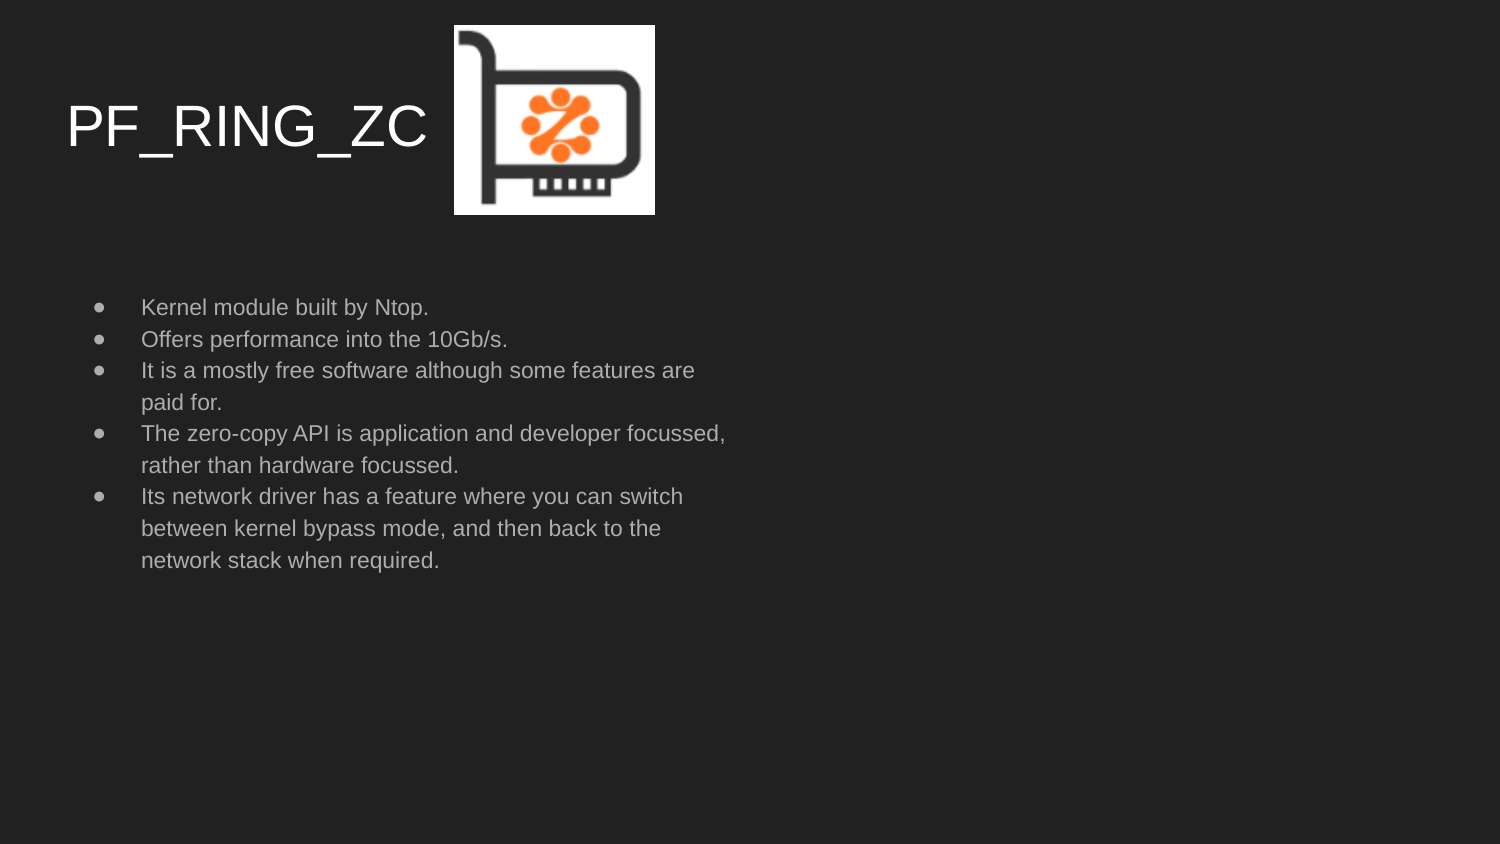

# PF_RING_ZC
Kernel module built by Ntop.
Offers performance into the 10Gb/s.
It is a mostly free software although some features are paid for.
The zero-copy API is application and developer focussed, rather than hardware focussed.
Its network driver has a feature where you can switch between kernel bypass mode, and then back to the network stack when required.